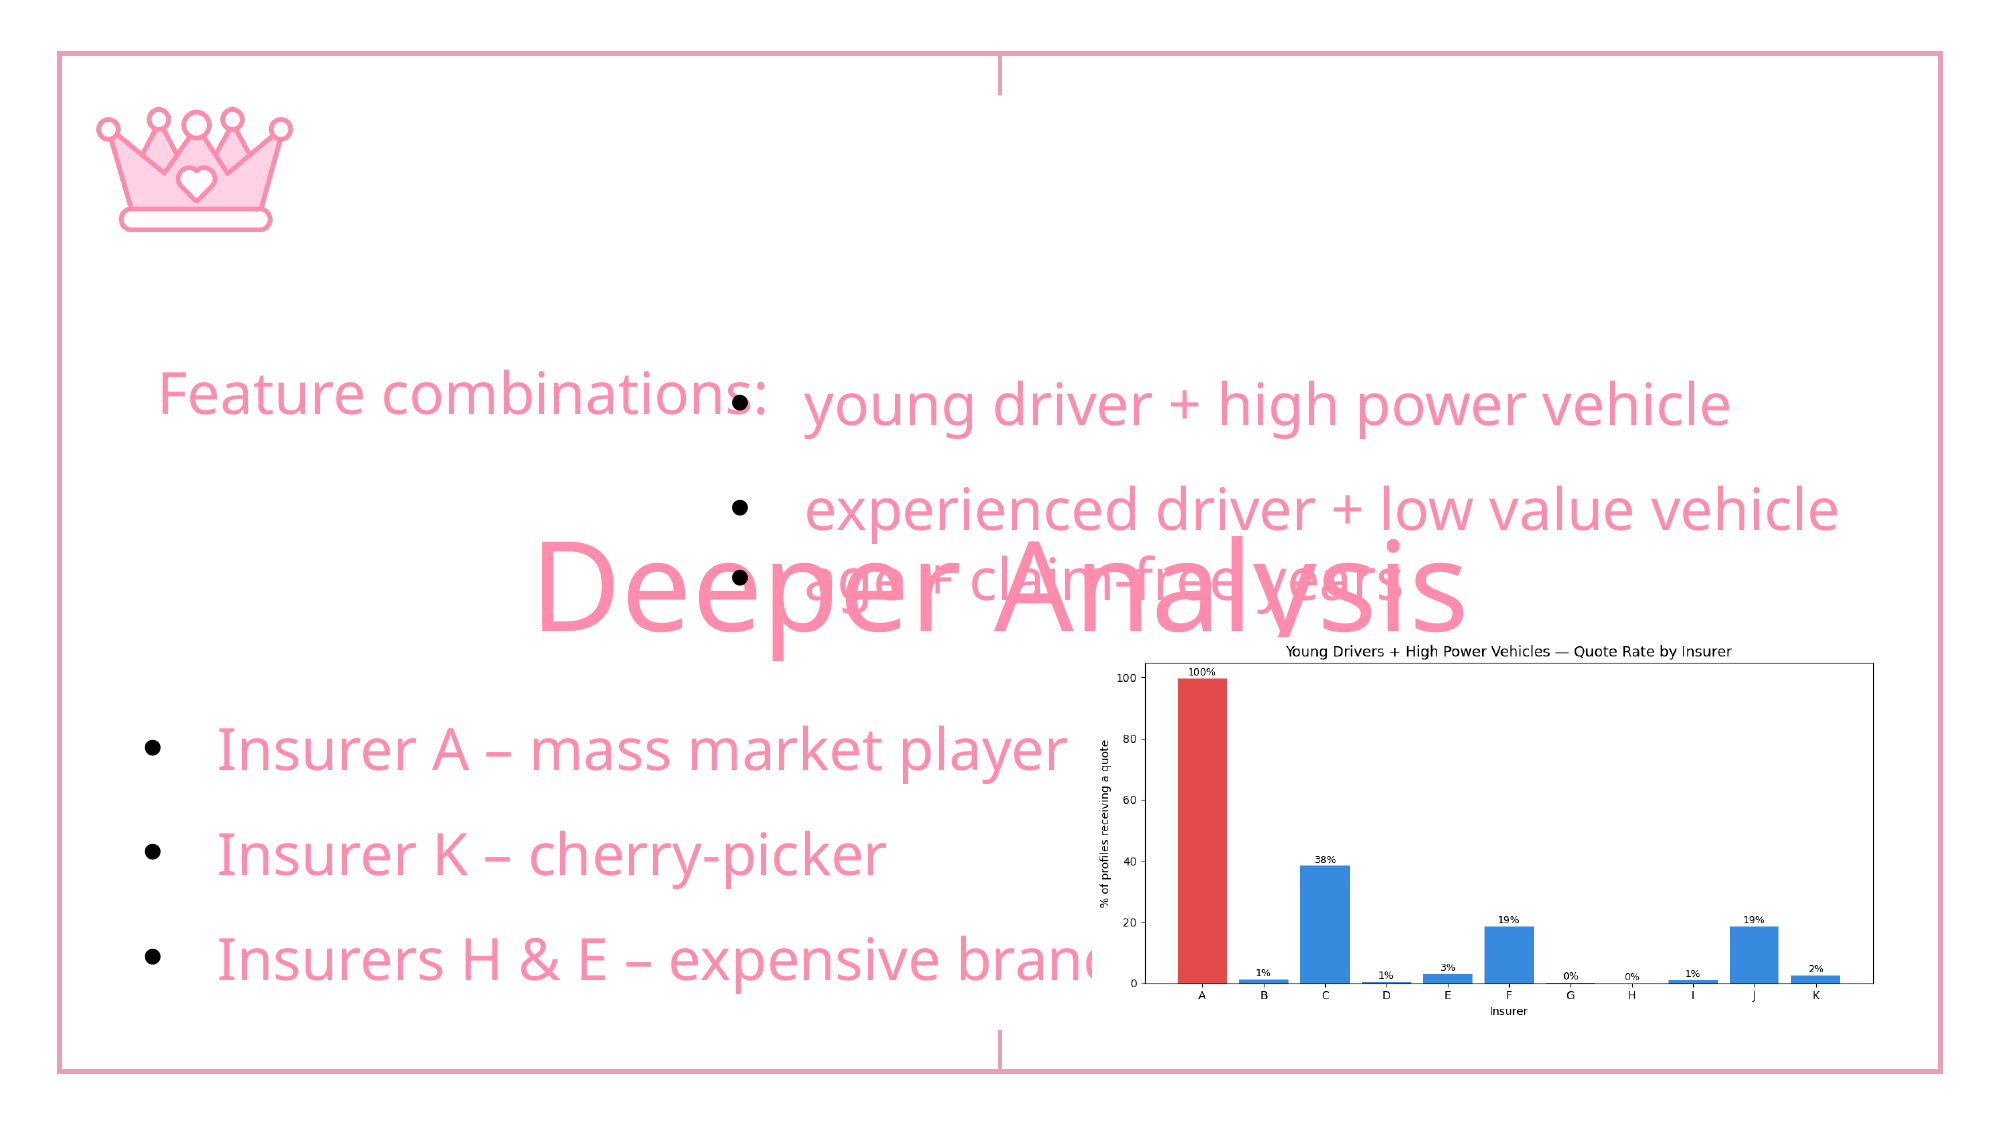

# Deeper Analysis
Feature combinations:
young driver + high power vehicle
experienced driver + low value vehicle
age + claim-free years
Insurer A – mass market player
Insurer K – cherry-picker
Insurers H & E – expensive brands